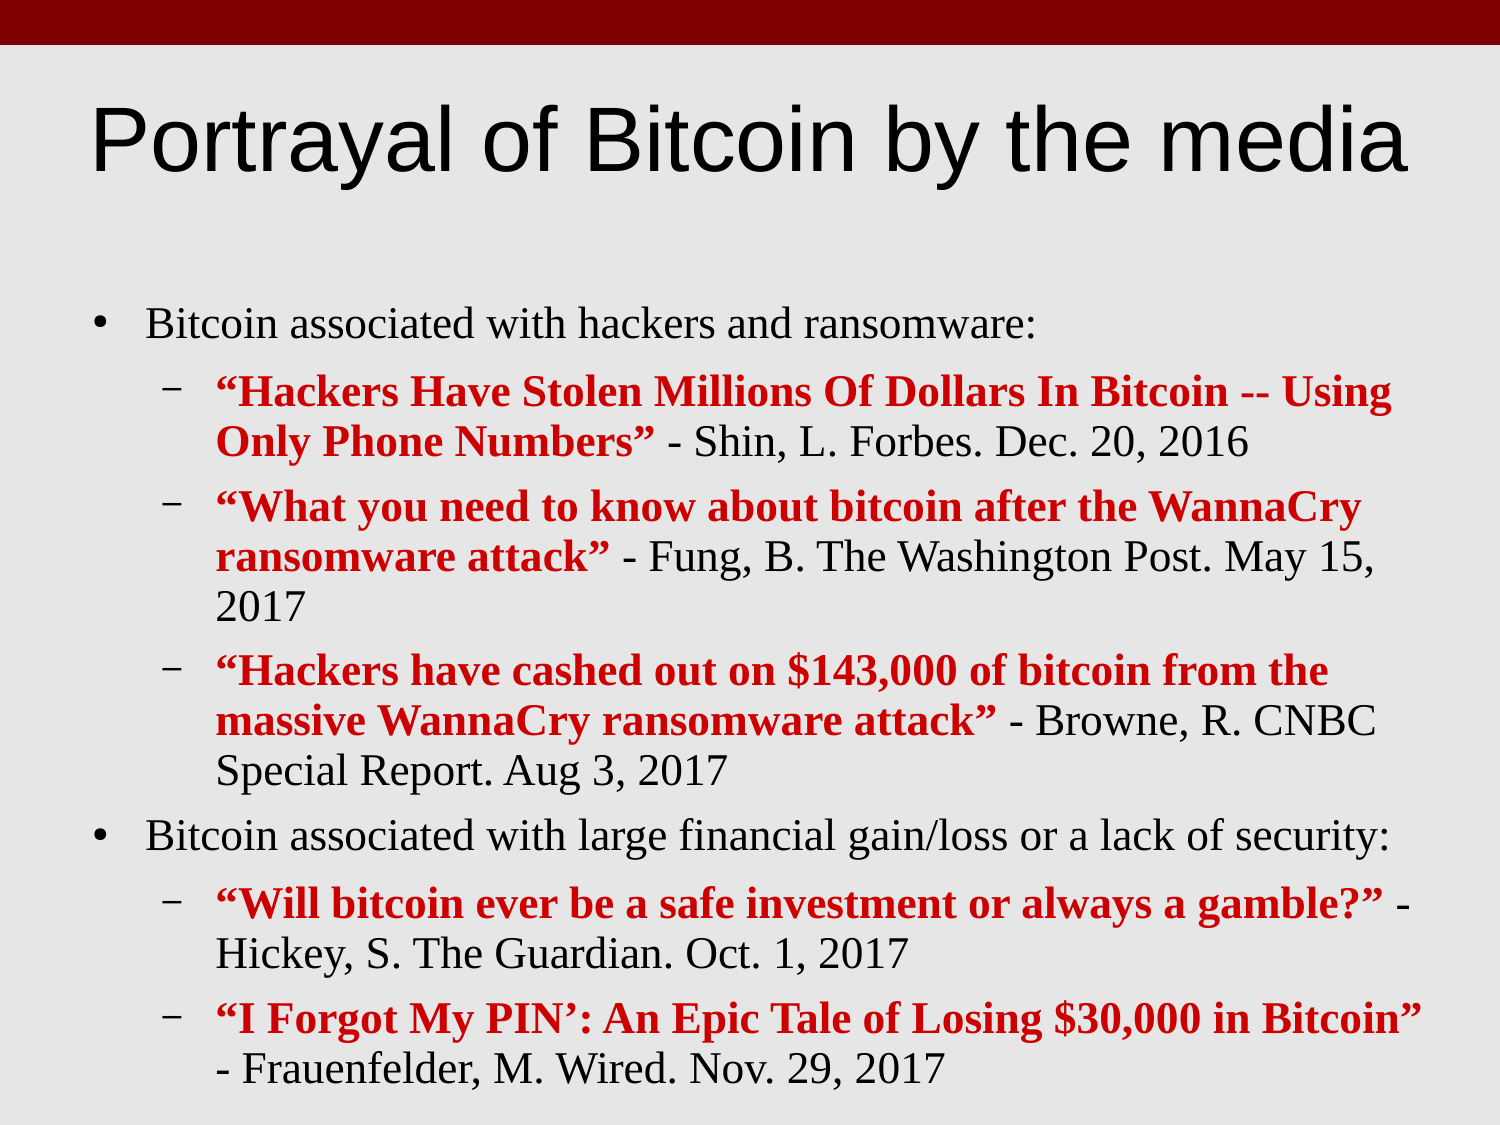

# Portrayal of Bitcoin by the media
Bitcoin associated with hackers and ransomware:
“Hackers Have Stolen Millions Of Dollars In Bitcoin -- Using Only Phone Numbers” - Shin, L. Forbes. Dec. 20, 2016
“What you need to know about bitcoin after the WannaCry ransomware attack” - Fung, B. The Washington Post. May 15, 2017
“Hackers have cashed out on $143,000 of bitcoin from the massive WannaCry ransomware attack” - Browne, R. CNBC Special Report. Aug 3, 2017
Bitcoin associated with large financial gain/loss or a lack of security:
“Will bitcoin ever be a safe investment or always a gamble?” - Hickey, S. The Guardian. Oct. 1, 2017
“I Forgot My PIN’: An Epic Tale of Losing $30,000 in Bitcoin” - Frauenfelder, M. Wired. Nov. 29, 2017